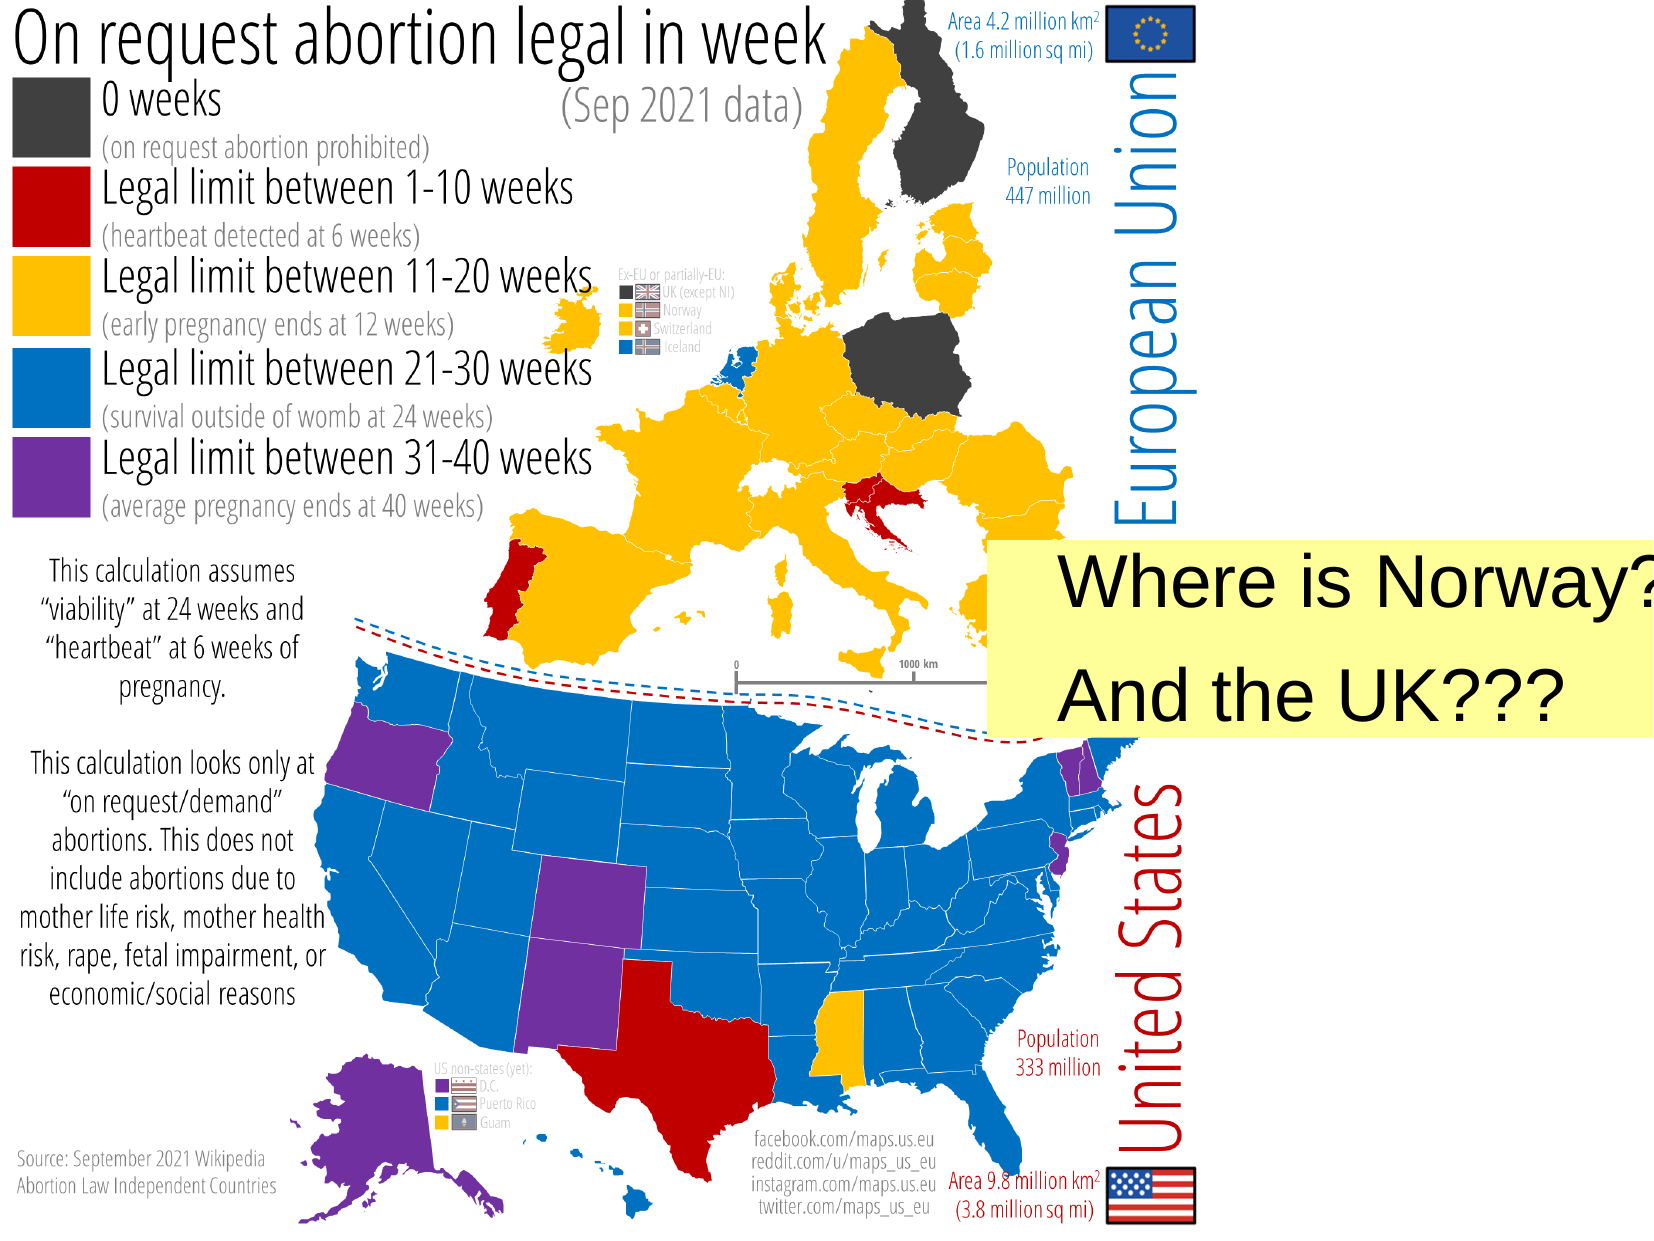

#
Where is Norway?
And the UK???